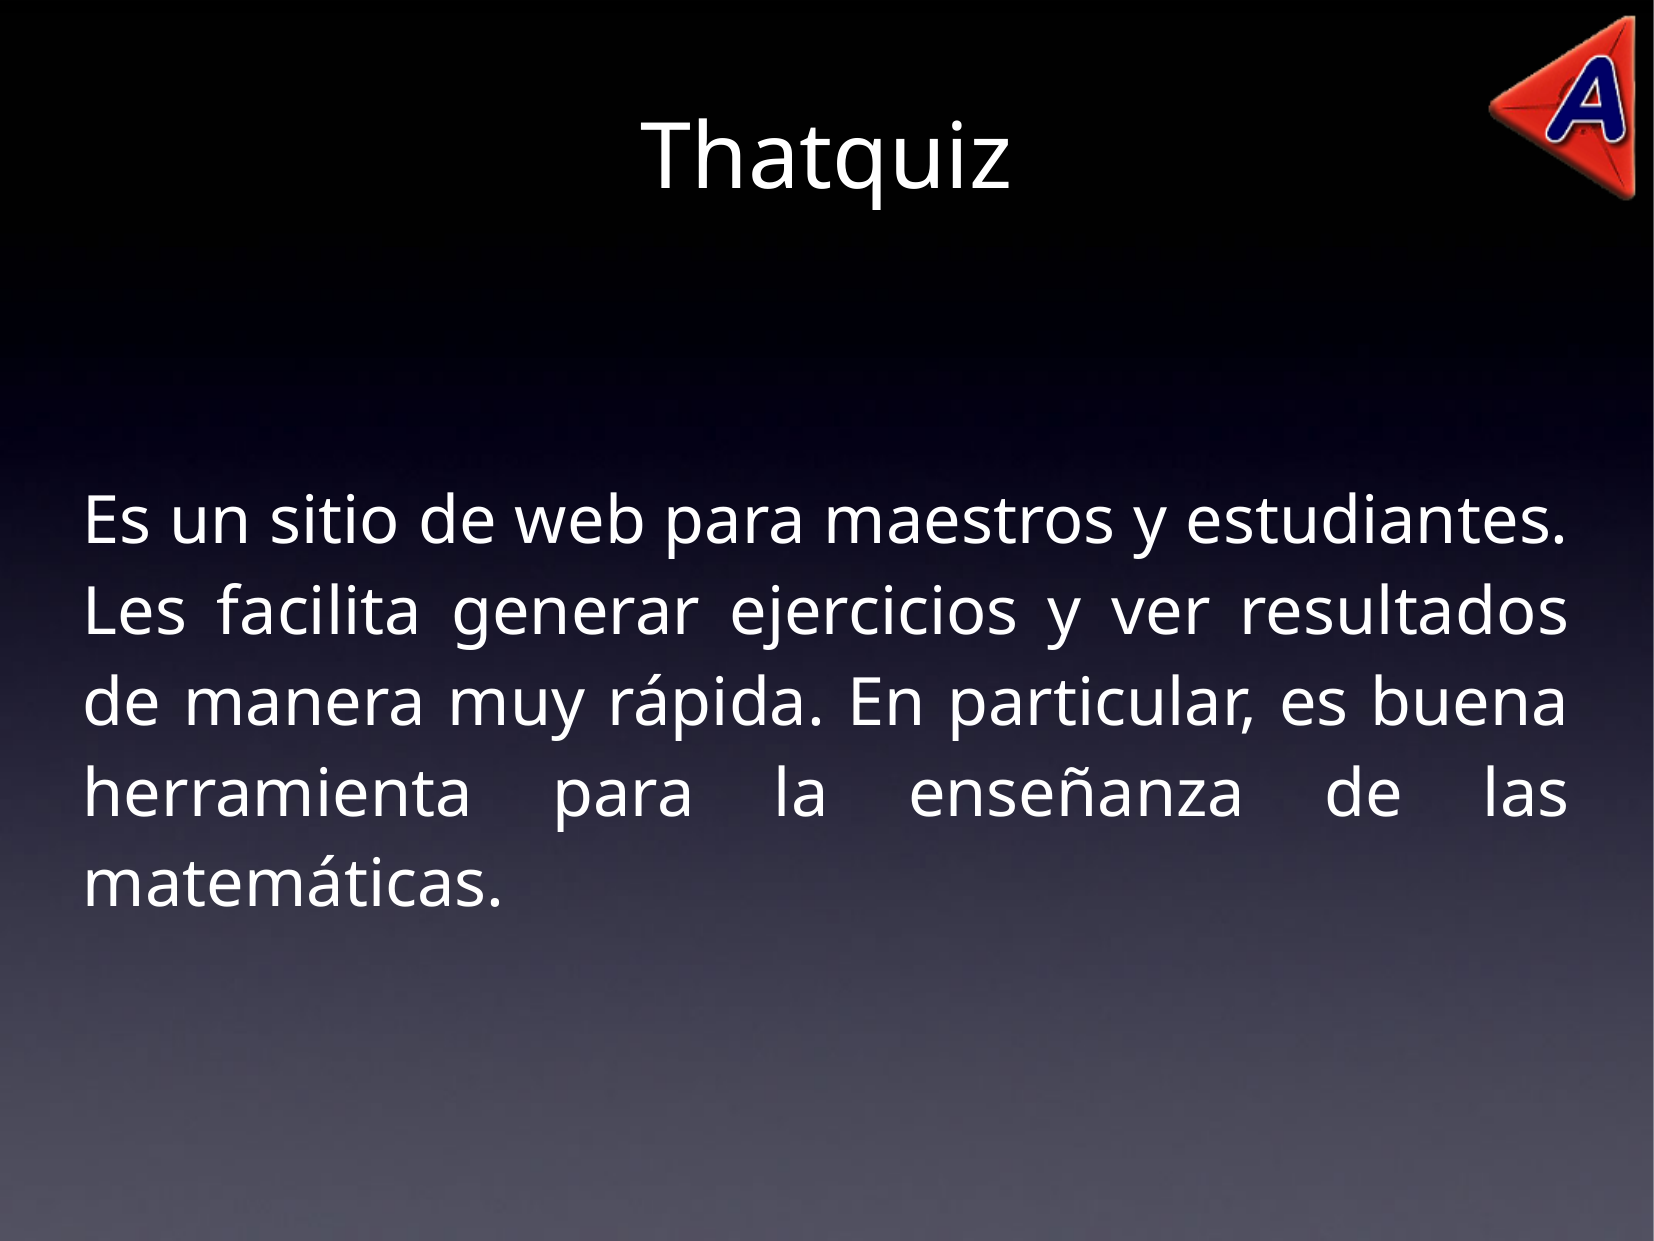

Thatquiz
# Es un sitio de web para maestros y estudiantes. Les facilita generar ejercicios y ver resultados de manera muy rápida. En particular, es buena herramienta para la enseñanza de las matemáticas.